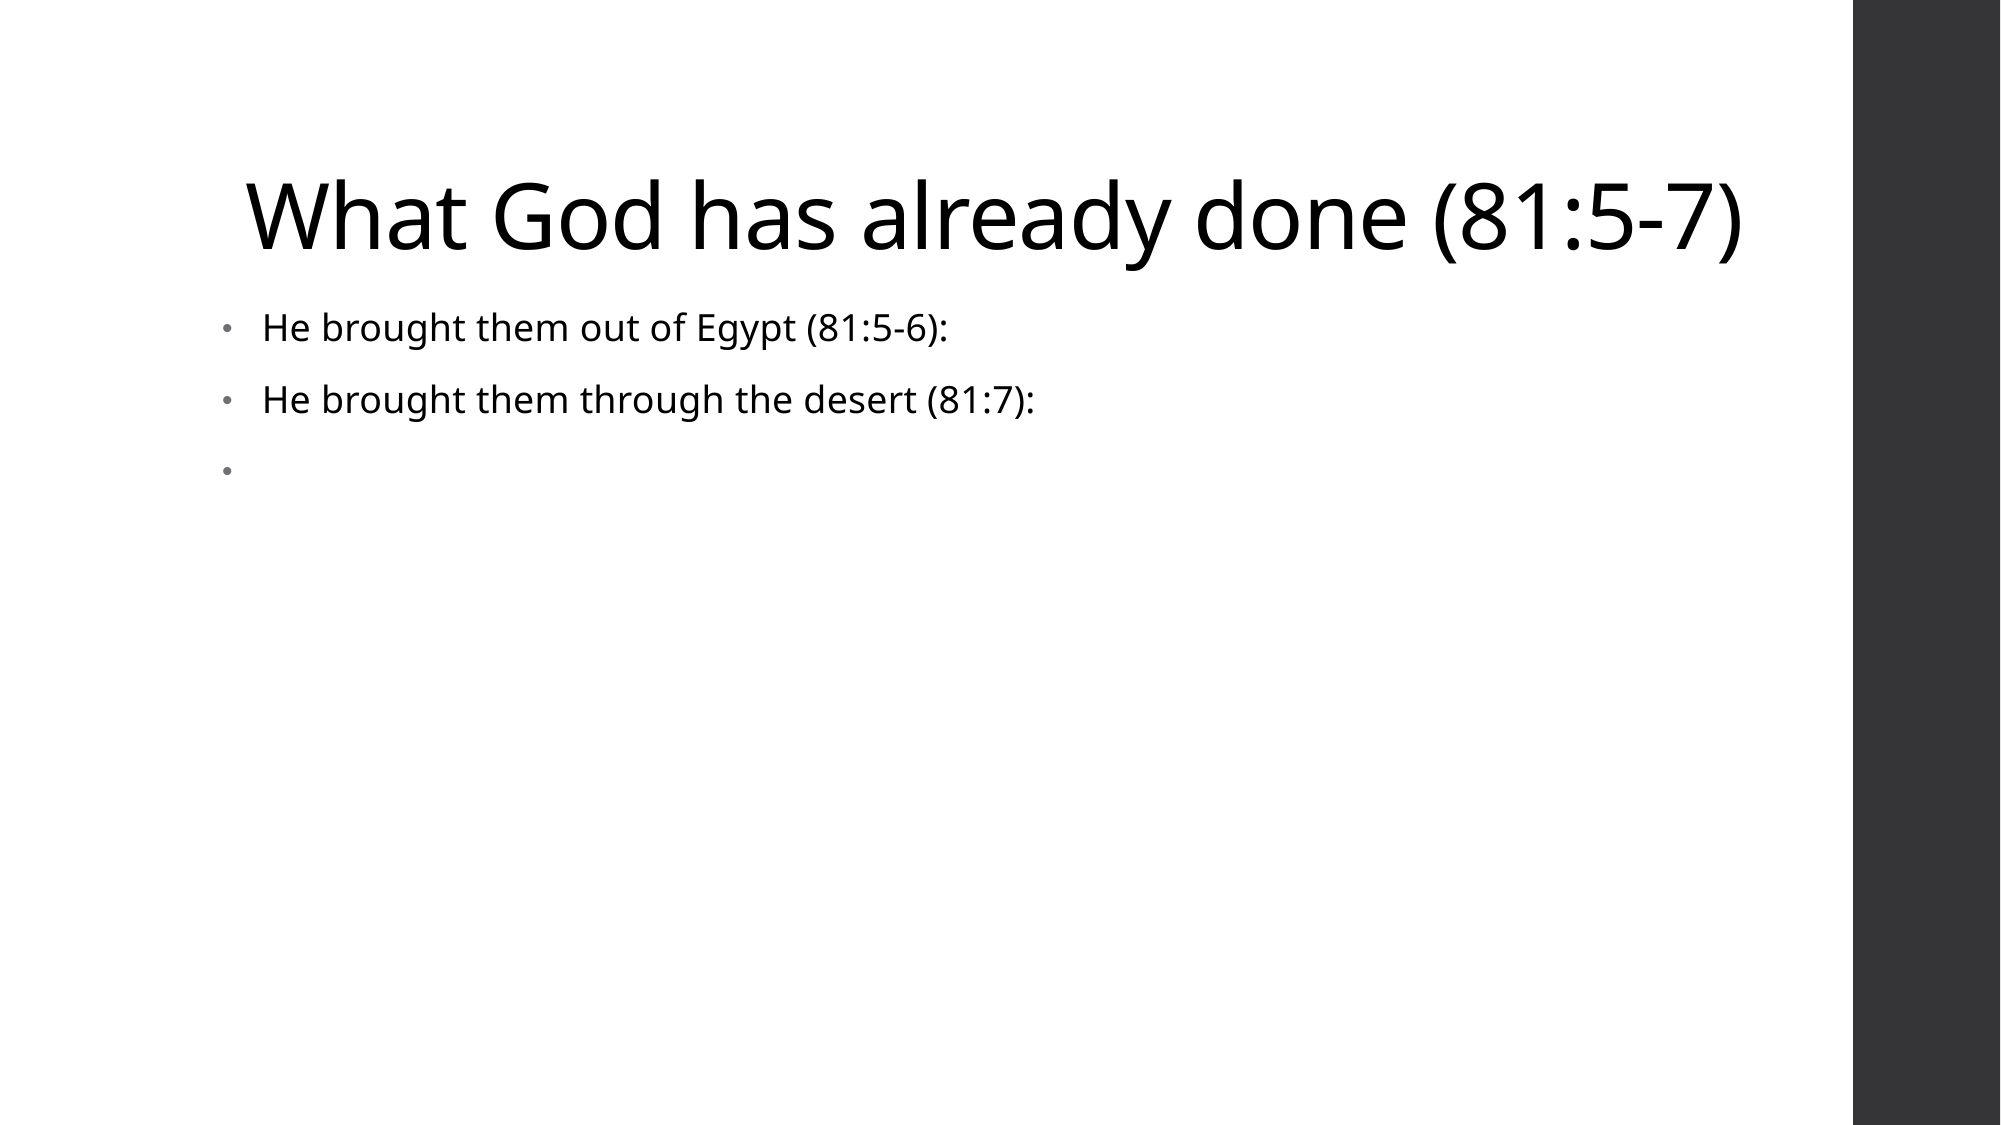

# What God has already done (81:5-7)
 He brought them out of Egypt (81:5-6):
 He brought them through the desert (81:7):